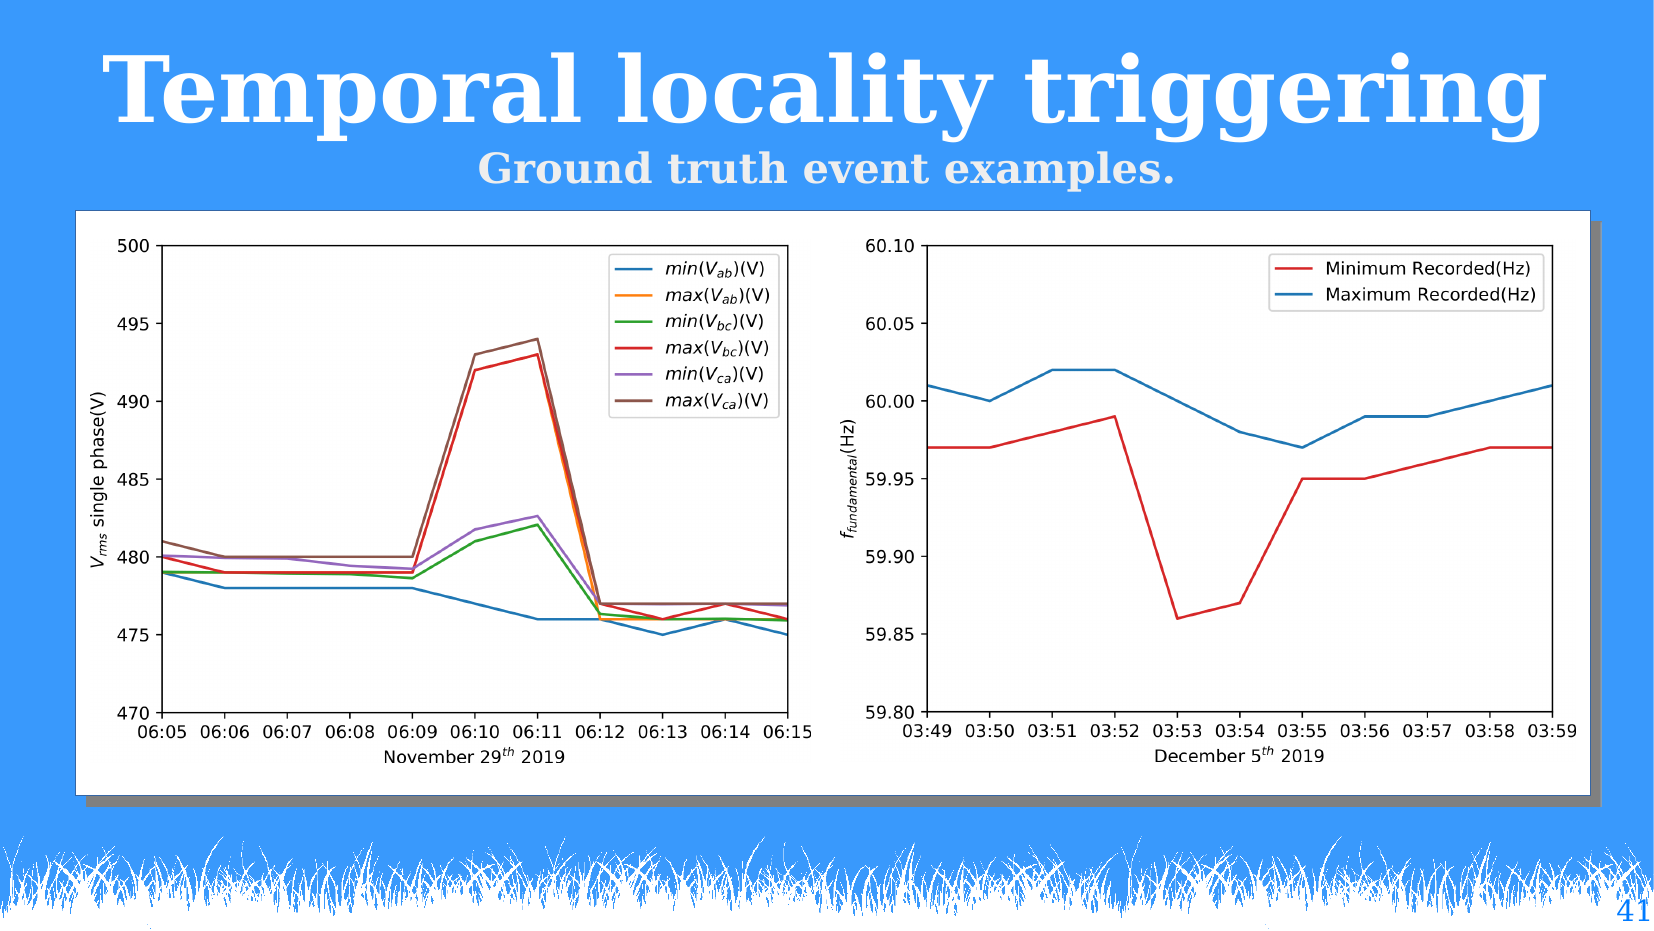

Temporal locality triggering
Ground truth event examples.
#
41